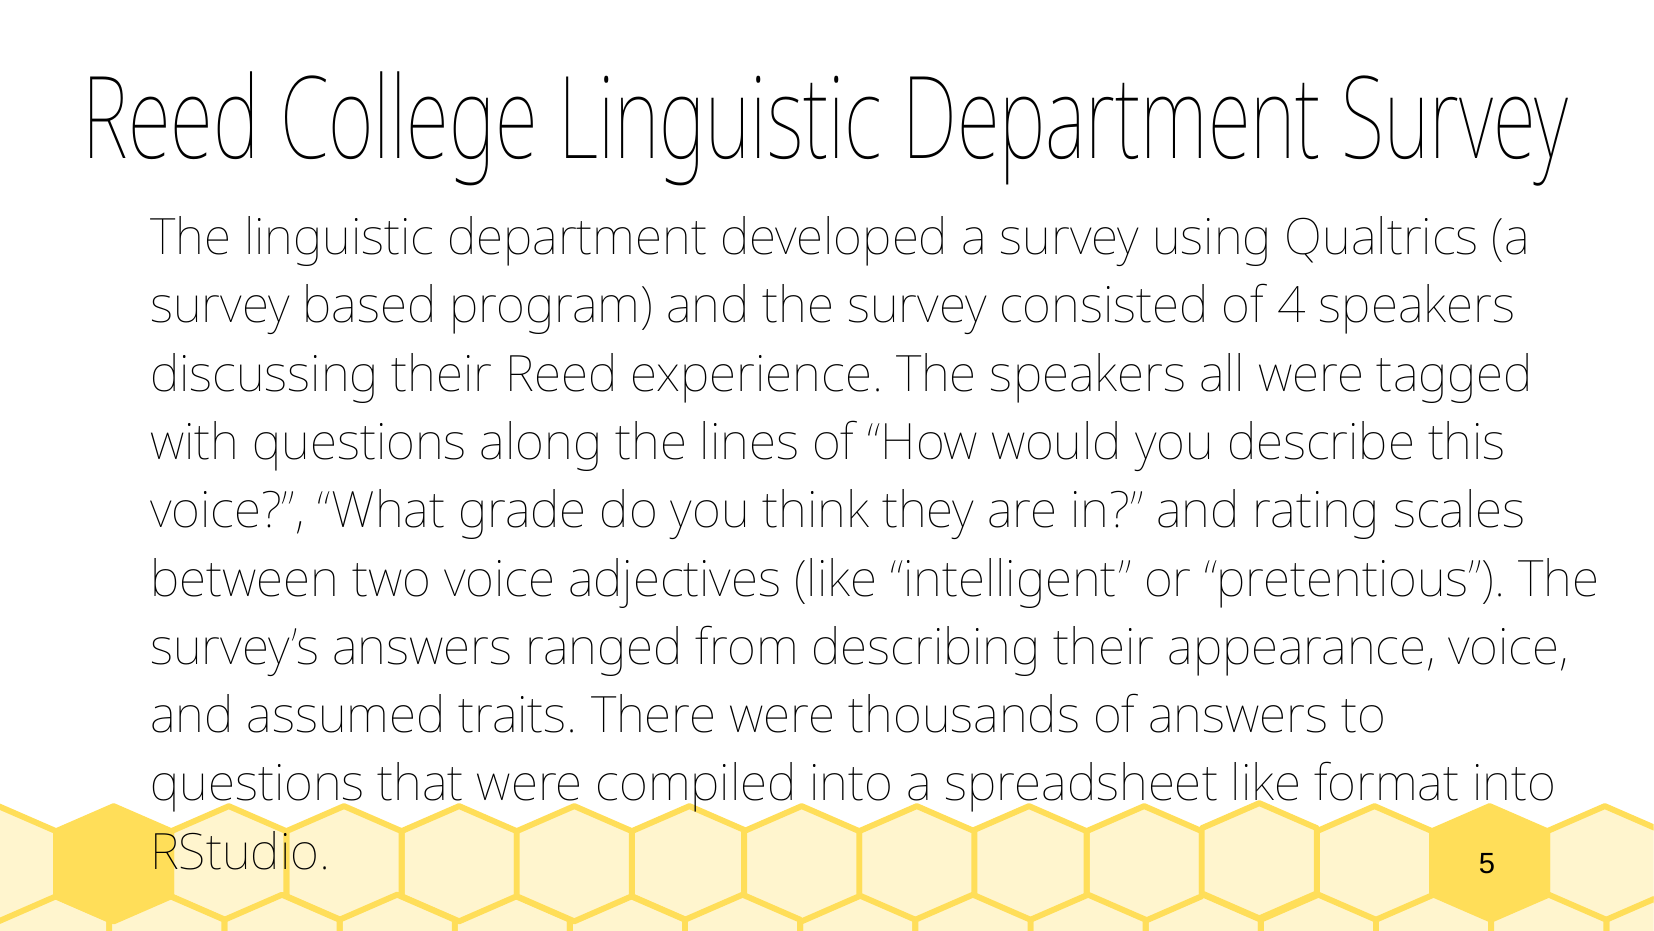

# Reed College Linguistic Department Survey
The linguistic department developed a survey using Qualtrics (a survey based program) and the survey consisted of 4 speakers discussing their Reed experience. The speakers all were tagged with questions along the lines of “How would you describe this voice?”, “What grade do you think they are in?” and rating scales between two voice adjectives (like “intelligent” or “pretentious”). The survey’s answers ranged from describing their appearance, voice, and assumed traits. There were thousands of answers to questions that were compiled into a spreadsheet like format into RStudio.